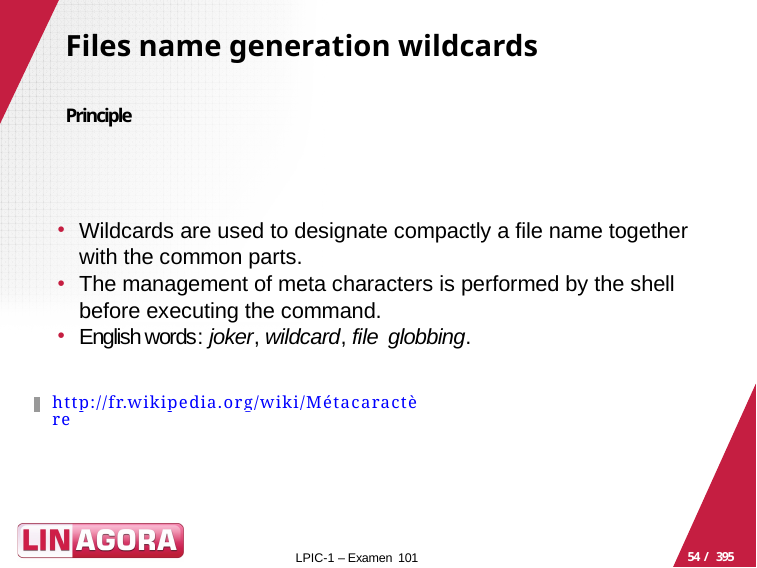

Files name generation wildcards
Principle
Wildcards are used to designate compactly a file name together with the common parts.
The management of meta characters is performed by the shell before executing the command.
English words: joker, wildcard, file globbing.
http://fr.wikipedia.org/wiki/Métacaractère
LPIC-1 – Examen 101